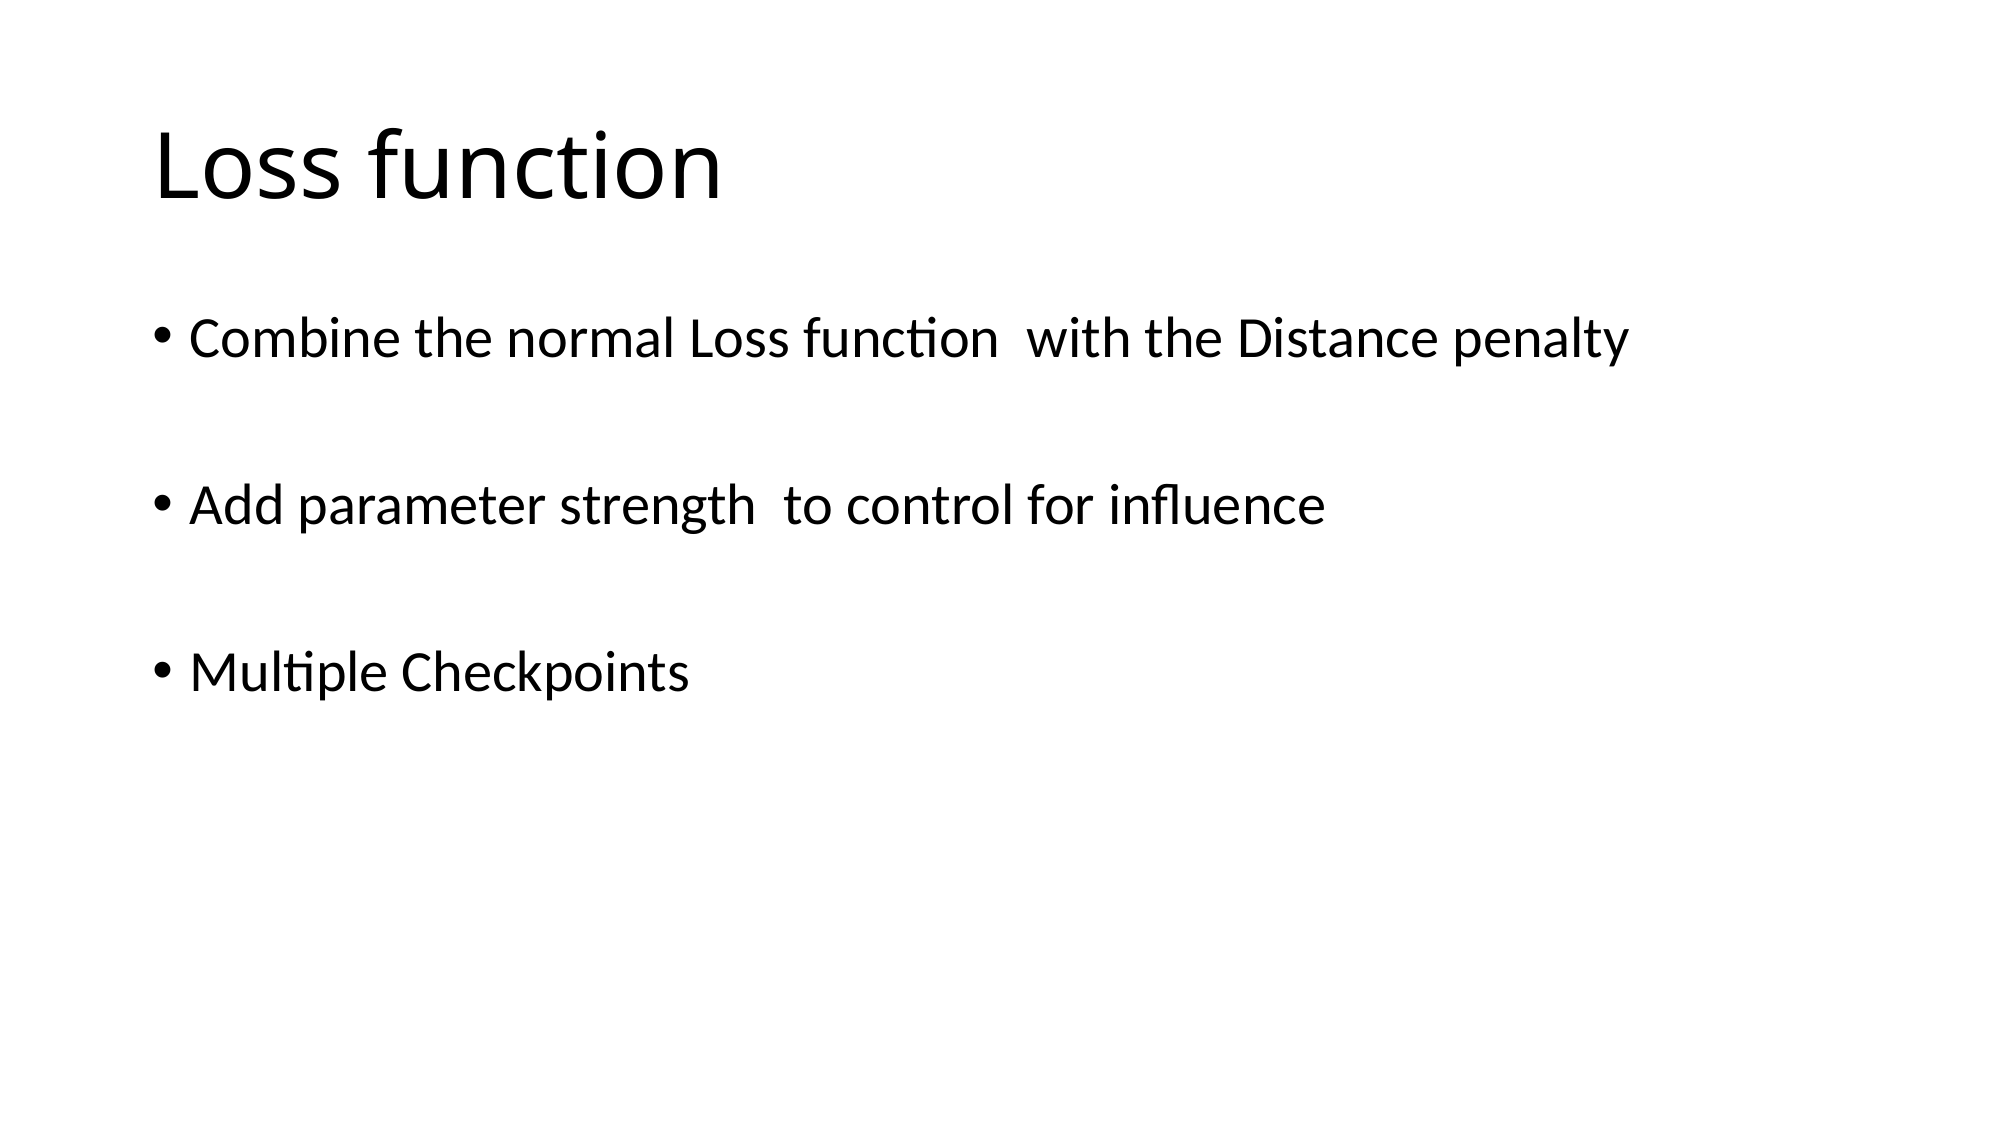

# Loss function
Combine the normal Loss function with the Distance penalty
Add parameter strength to control for influence
Multiple Checkpoints